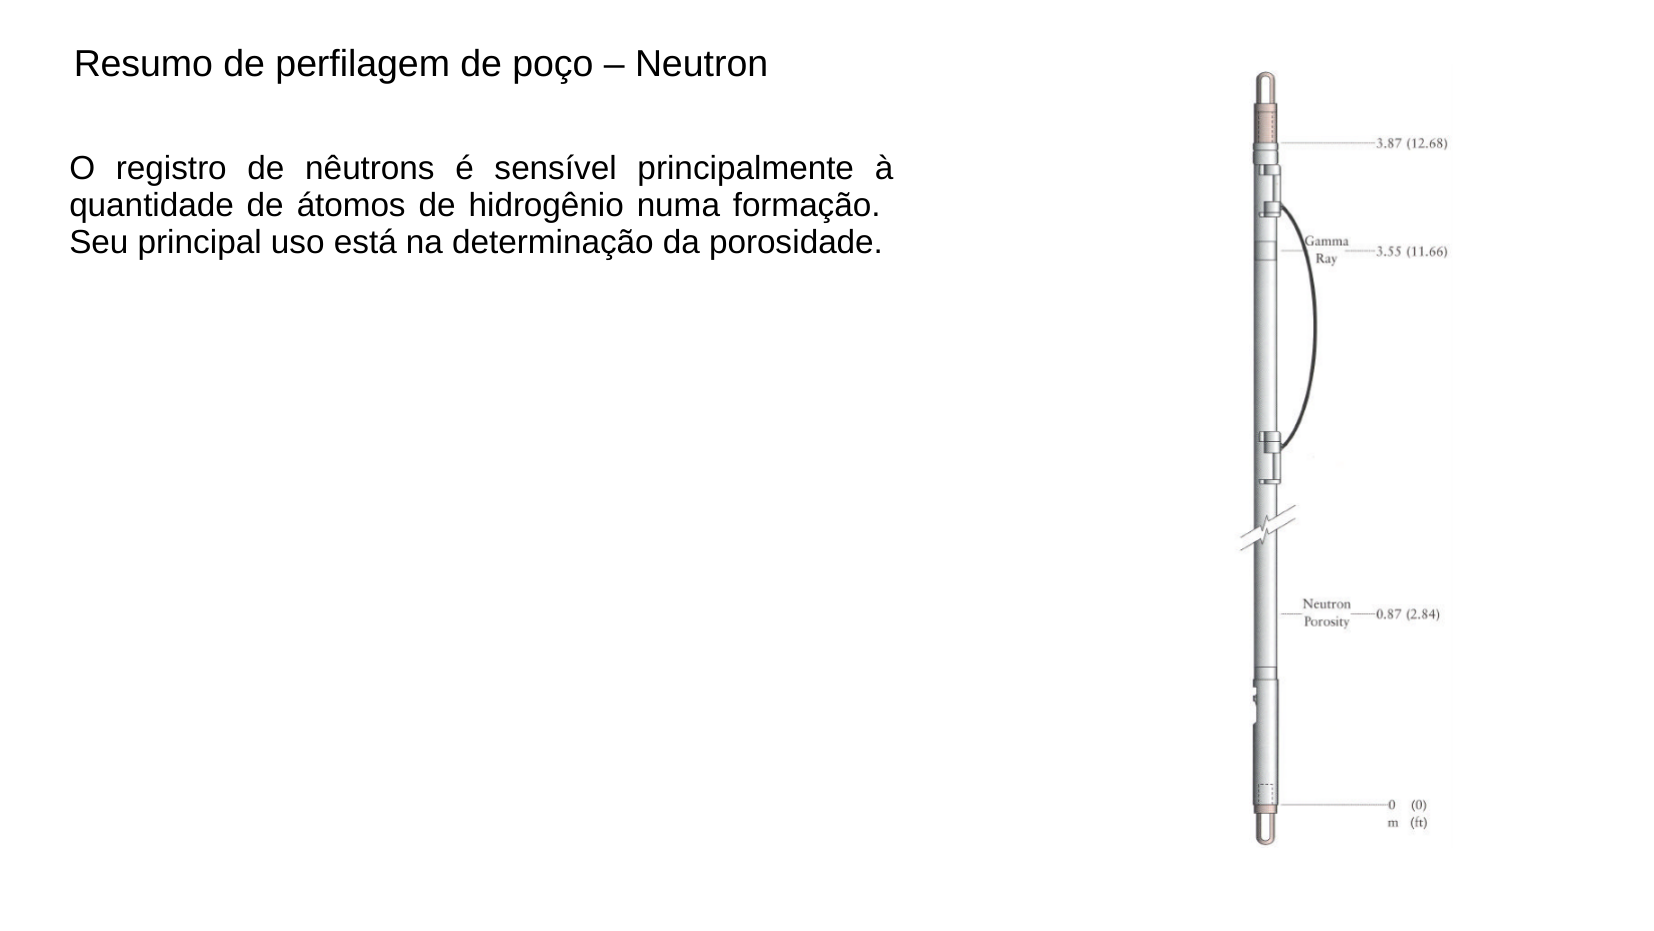

Resumo de perfilagem de poço – Neutron
O registro de nêutrons é sensível principalmente à quantidade de átomos de hidrogênio numa formação. Seu principal uso está na determinação da porosidade.